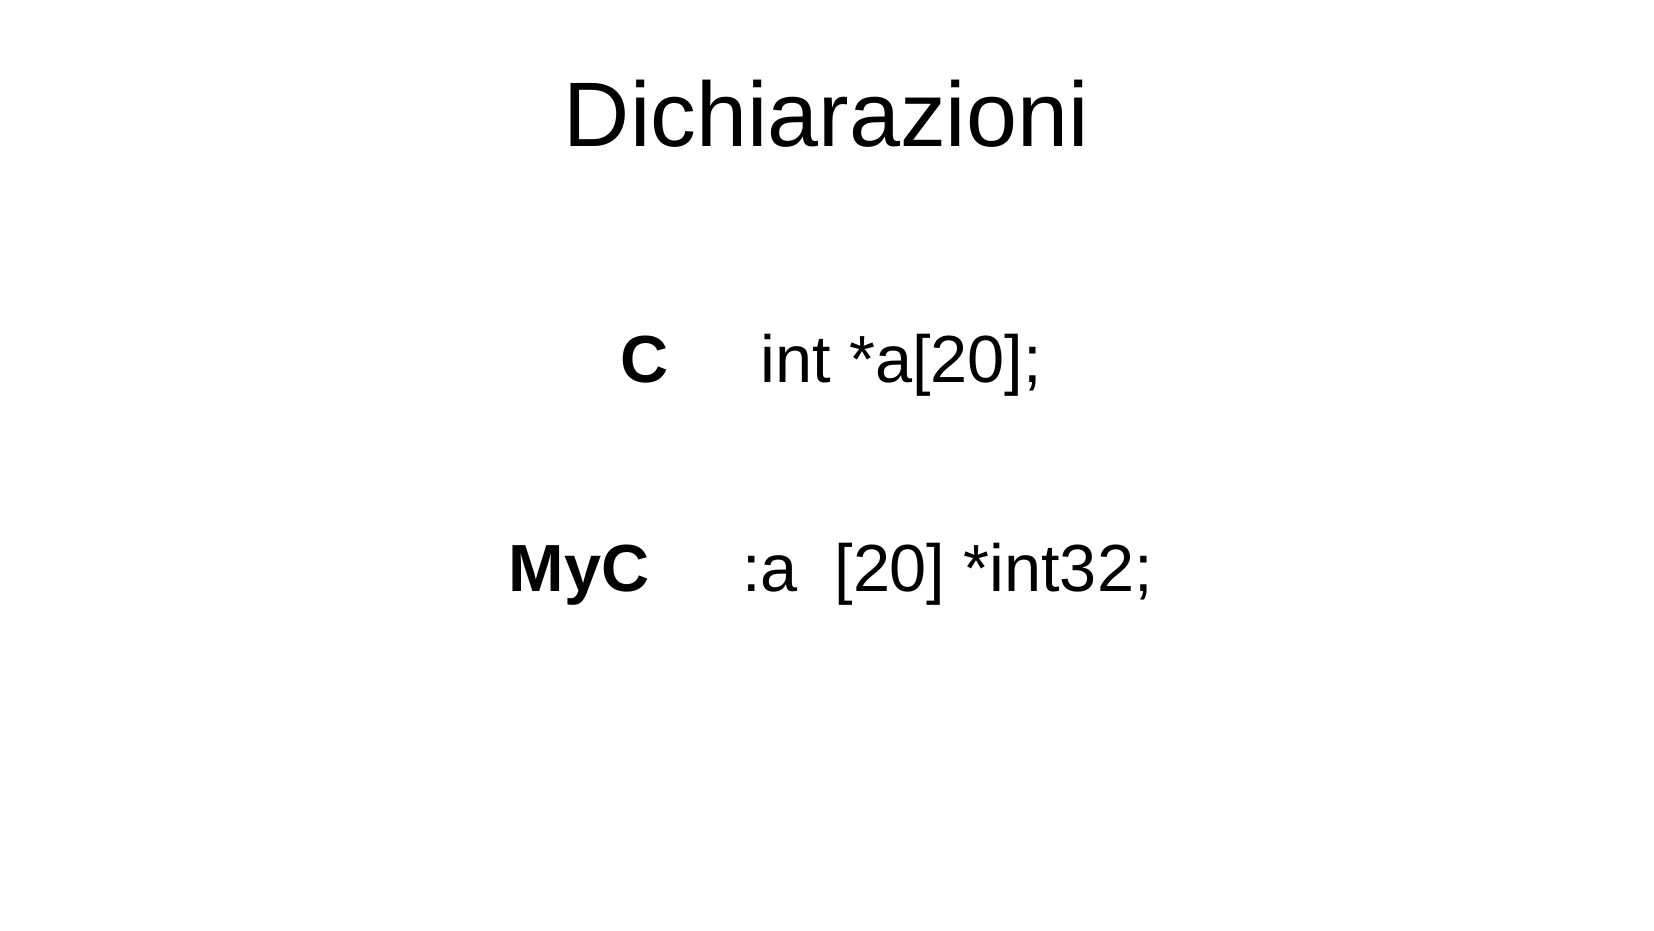

# Dichiarazioni
C int *a[20];
MyC :a [20] *int32;